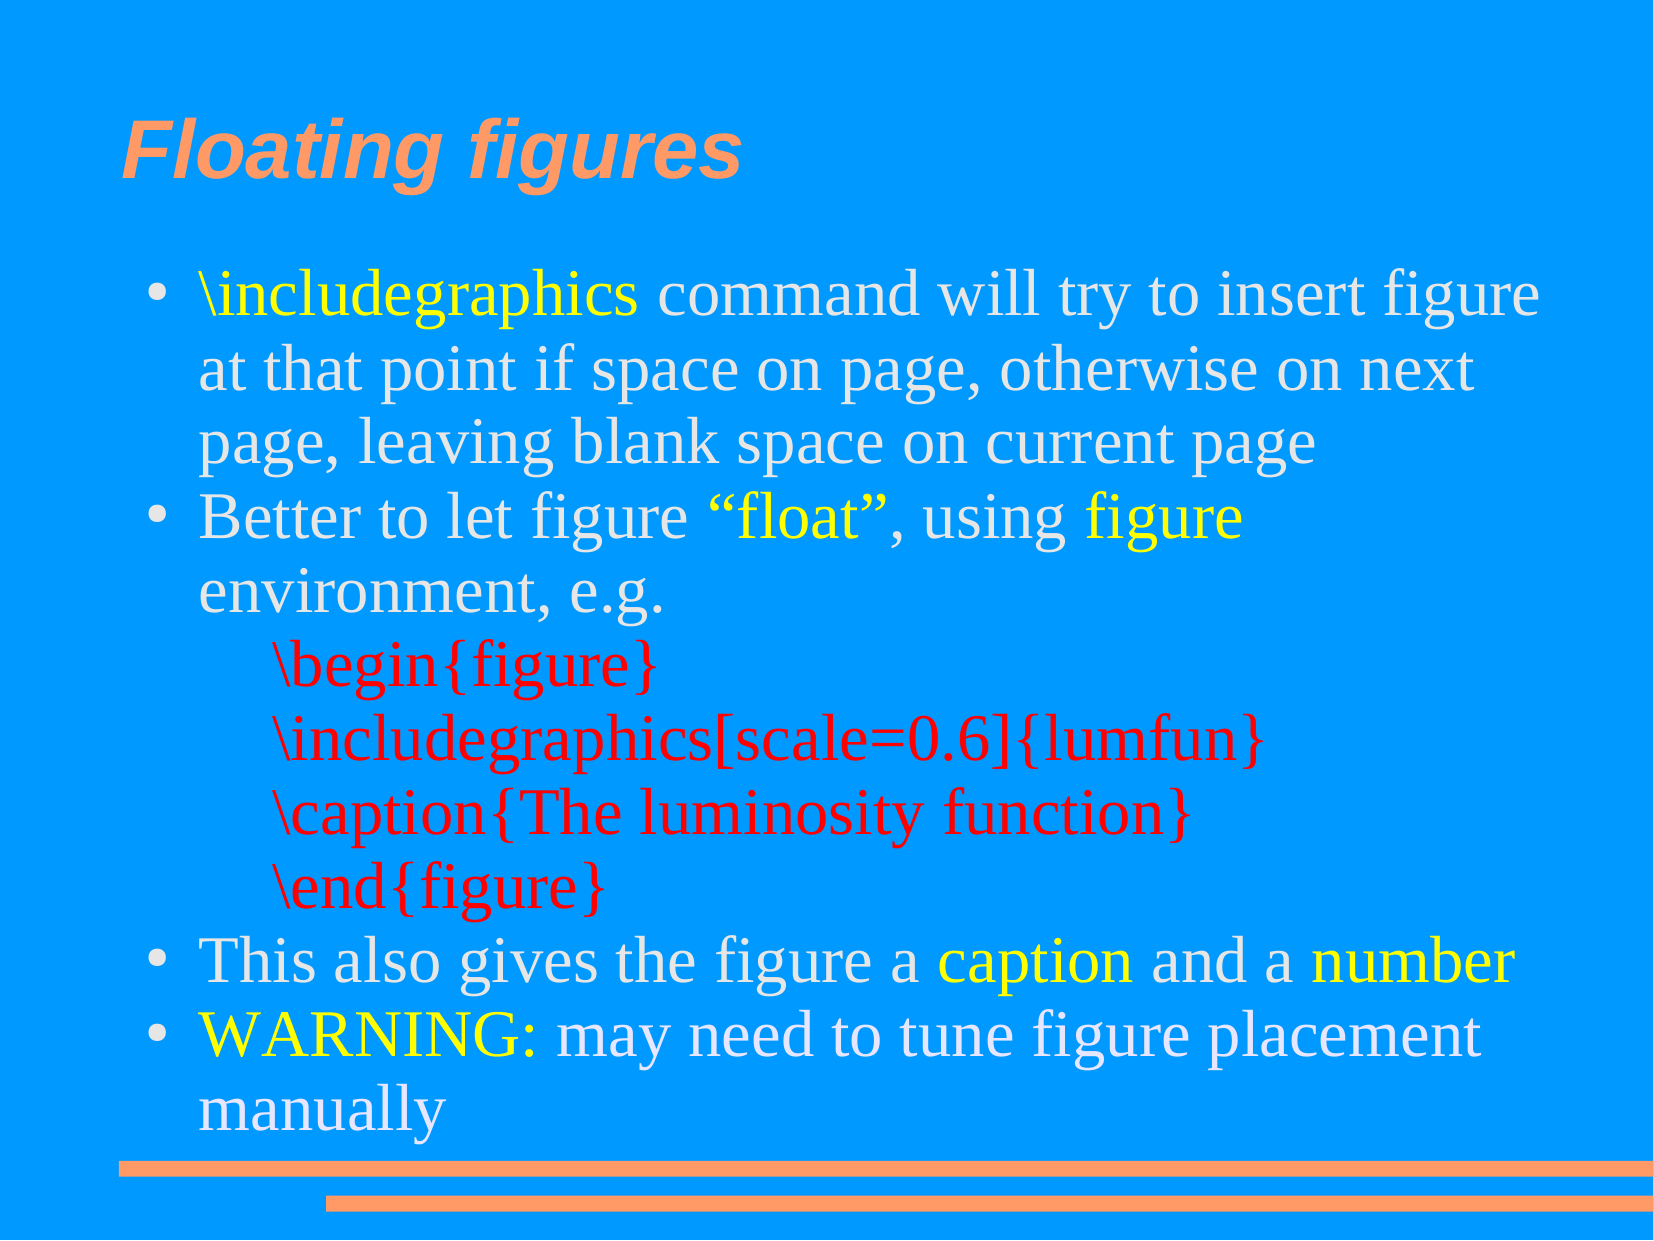

# Floating figures
\includegraphics command will try to insert figure at that point if space on page, otherwise on next page, leaving blank space on current page
Better to let figure “float”, using figure environment, e.g.													\begin{figure}													\includegraphics[scale=0.6]{lumfun}					\caption{The luminosity function}						\end{figure}
This also gives the figure a caption and a number
WARNING: may need to tune figure placement manually